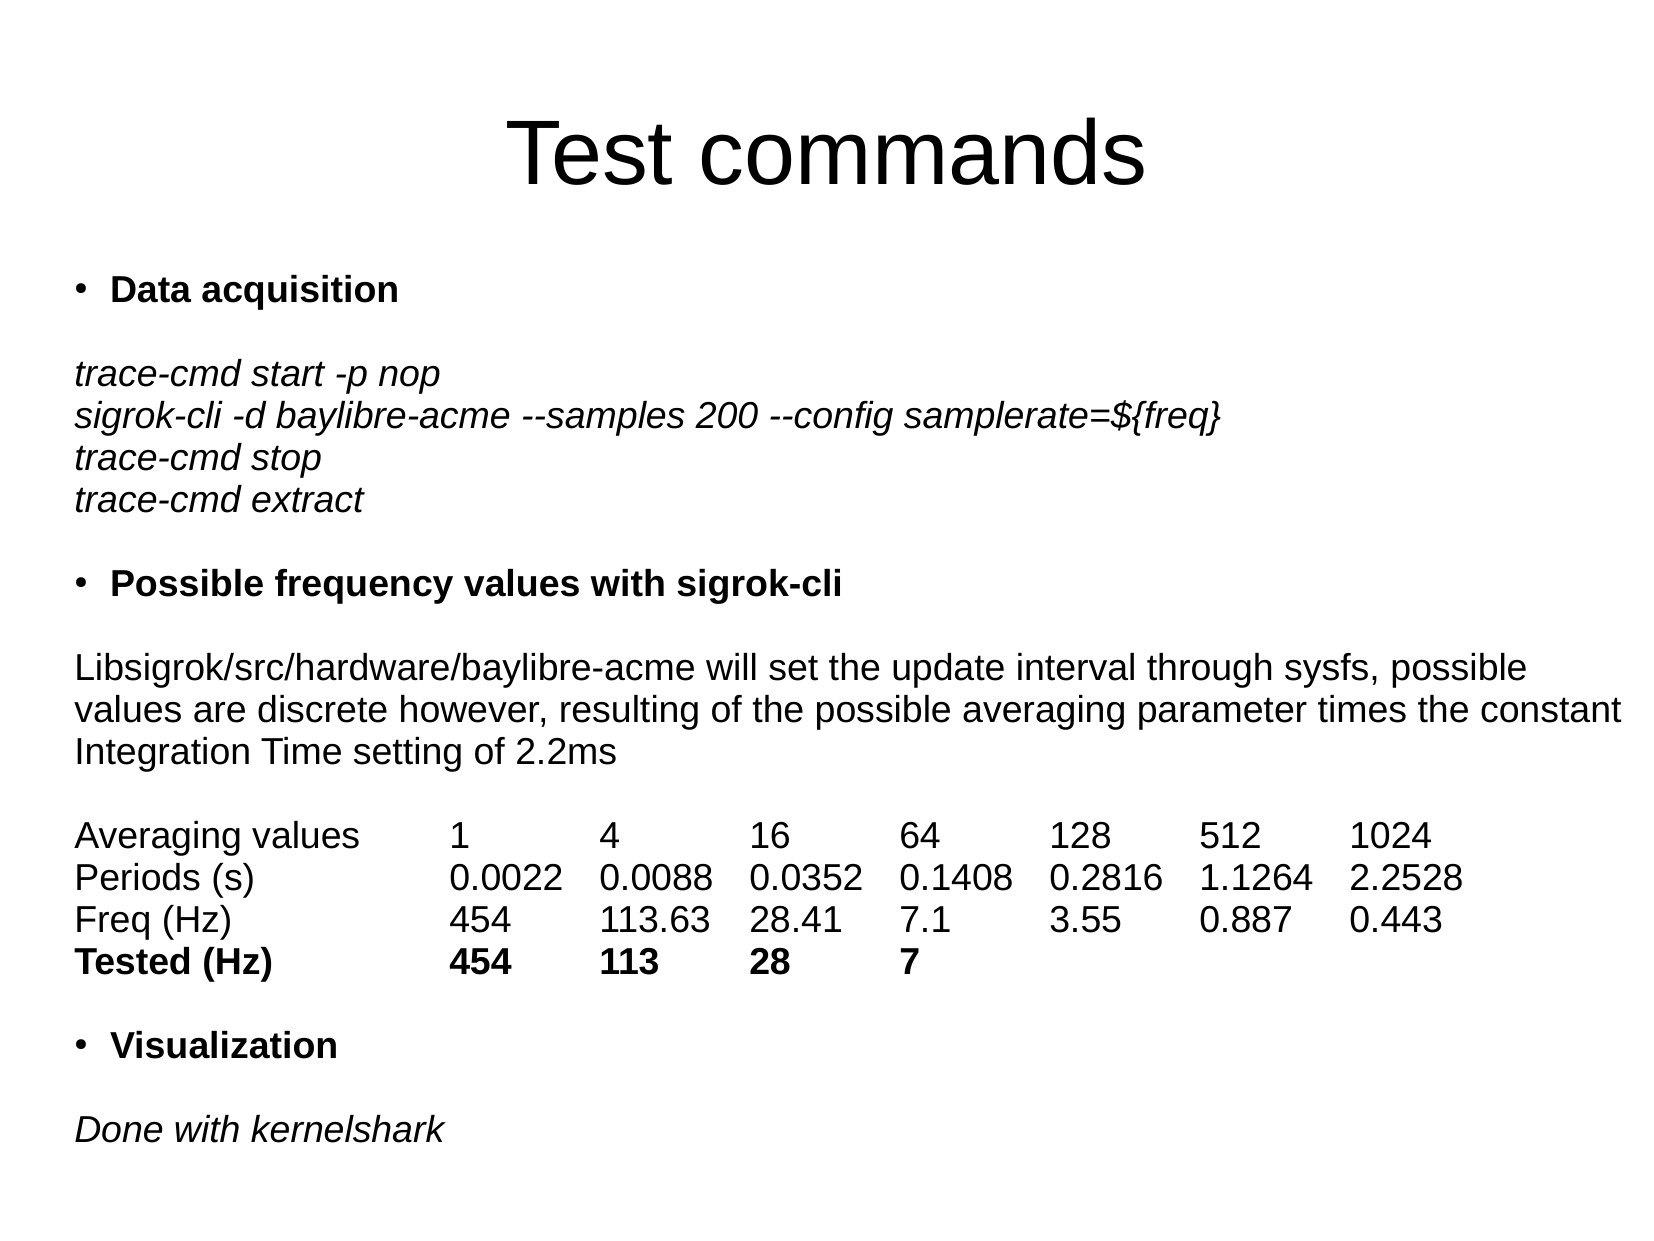

# Test commands
Data acquisition
trace-cmd start -p nop
sigrok-cli -d baylibre-acme --samples 200 --config samplerate=${freq}
trace-cmd stop
trace-cmd extract
Possible frequency values with sigrok-cli
Libsigrok/src/hardware/baylibre-acme will set the update interval through sysfs, possible values are discrete however, resulting of the possible averaging parameter times the constant Integration Time setting of 2.2ms
Averaging values	 	1		4		16		64		128		512		1024
Periods (s)			0.0022	0.0088	0.0352	0.1408	0.2816	1.1264	2.2528
Freq (Hz)			454		113.63	28.41	7.1		3.55		0.887	0.443
Tested (Hz)			454		113		28		7
Visualization
Done with kernelshark